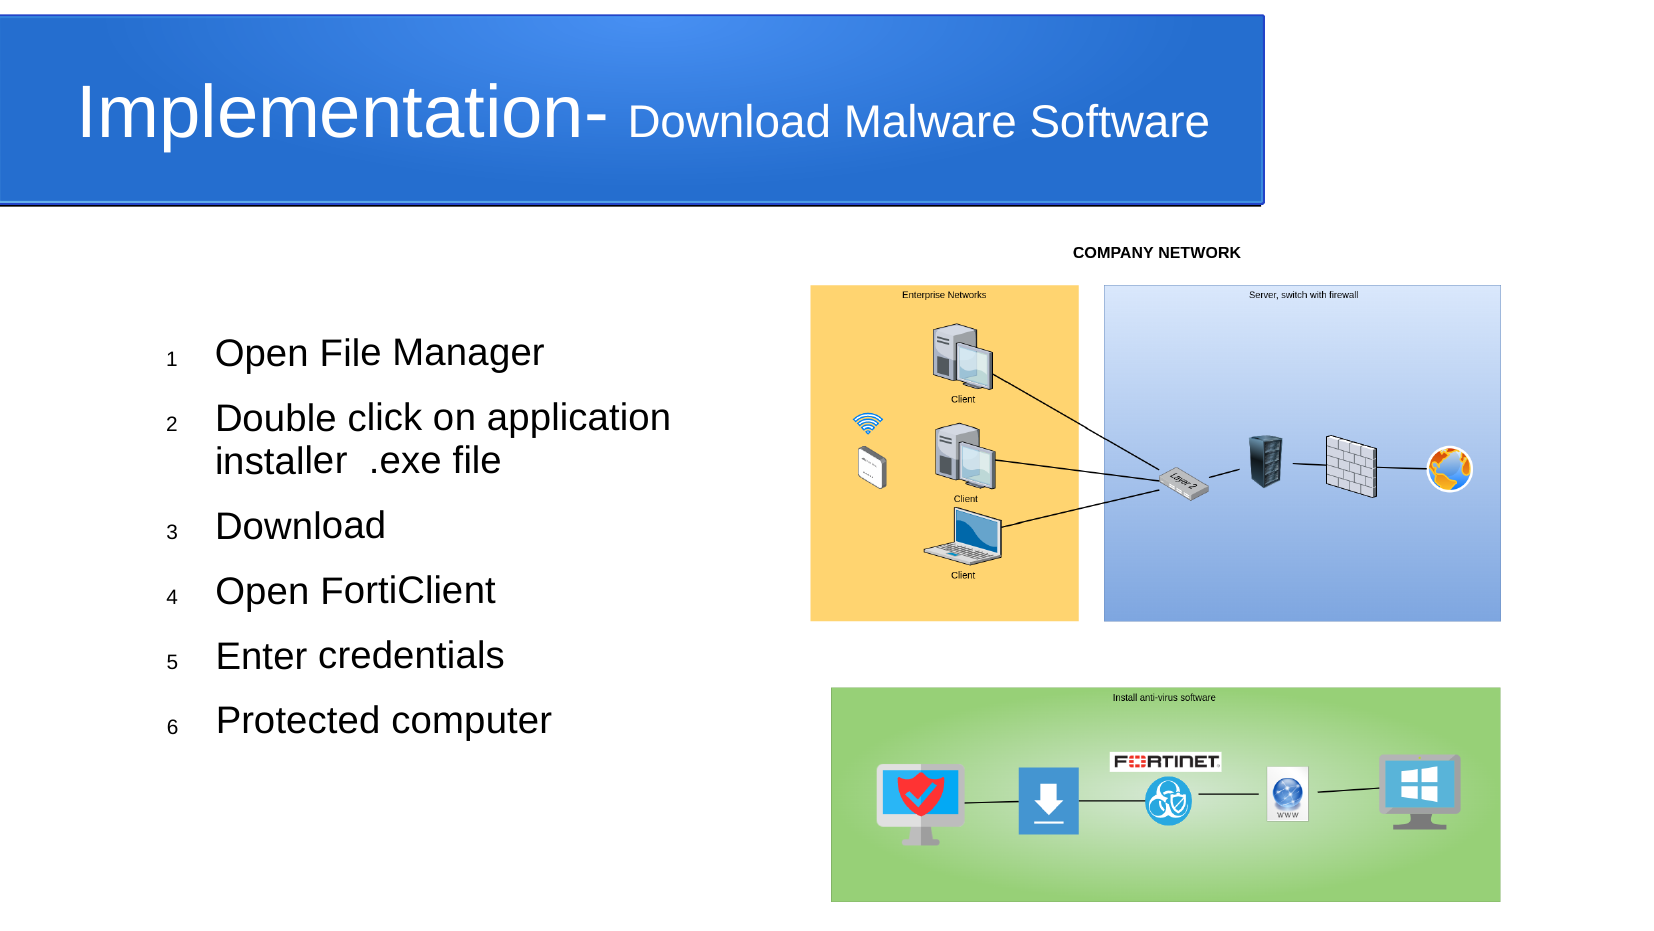

# Implementation- Download Malware Software
Open File Manager
Double click on application installer .exe file
Download
Open FortiClient
Enter credentials
Protected computer